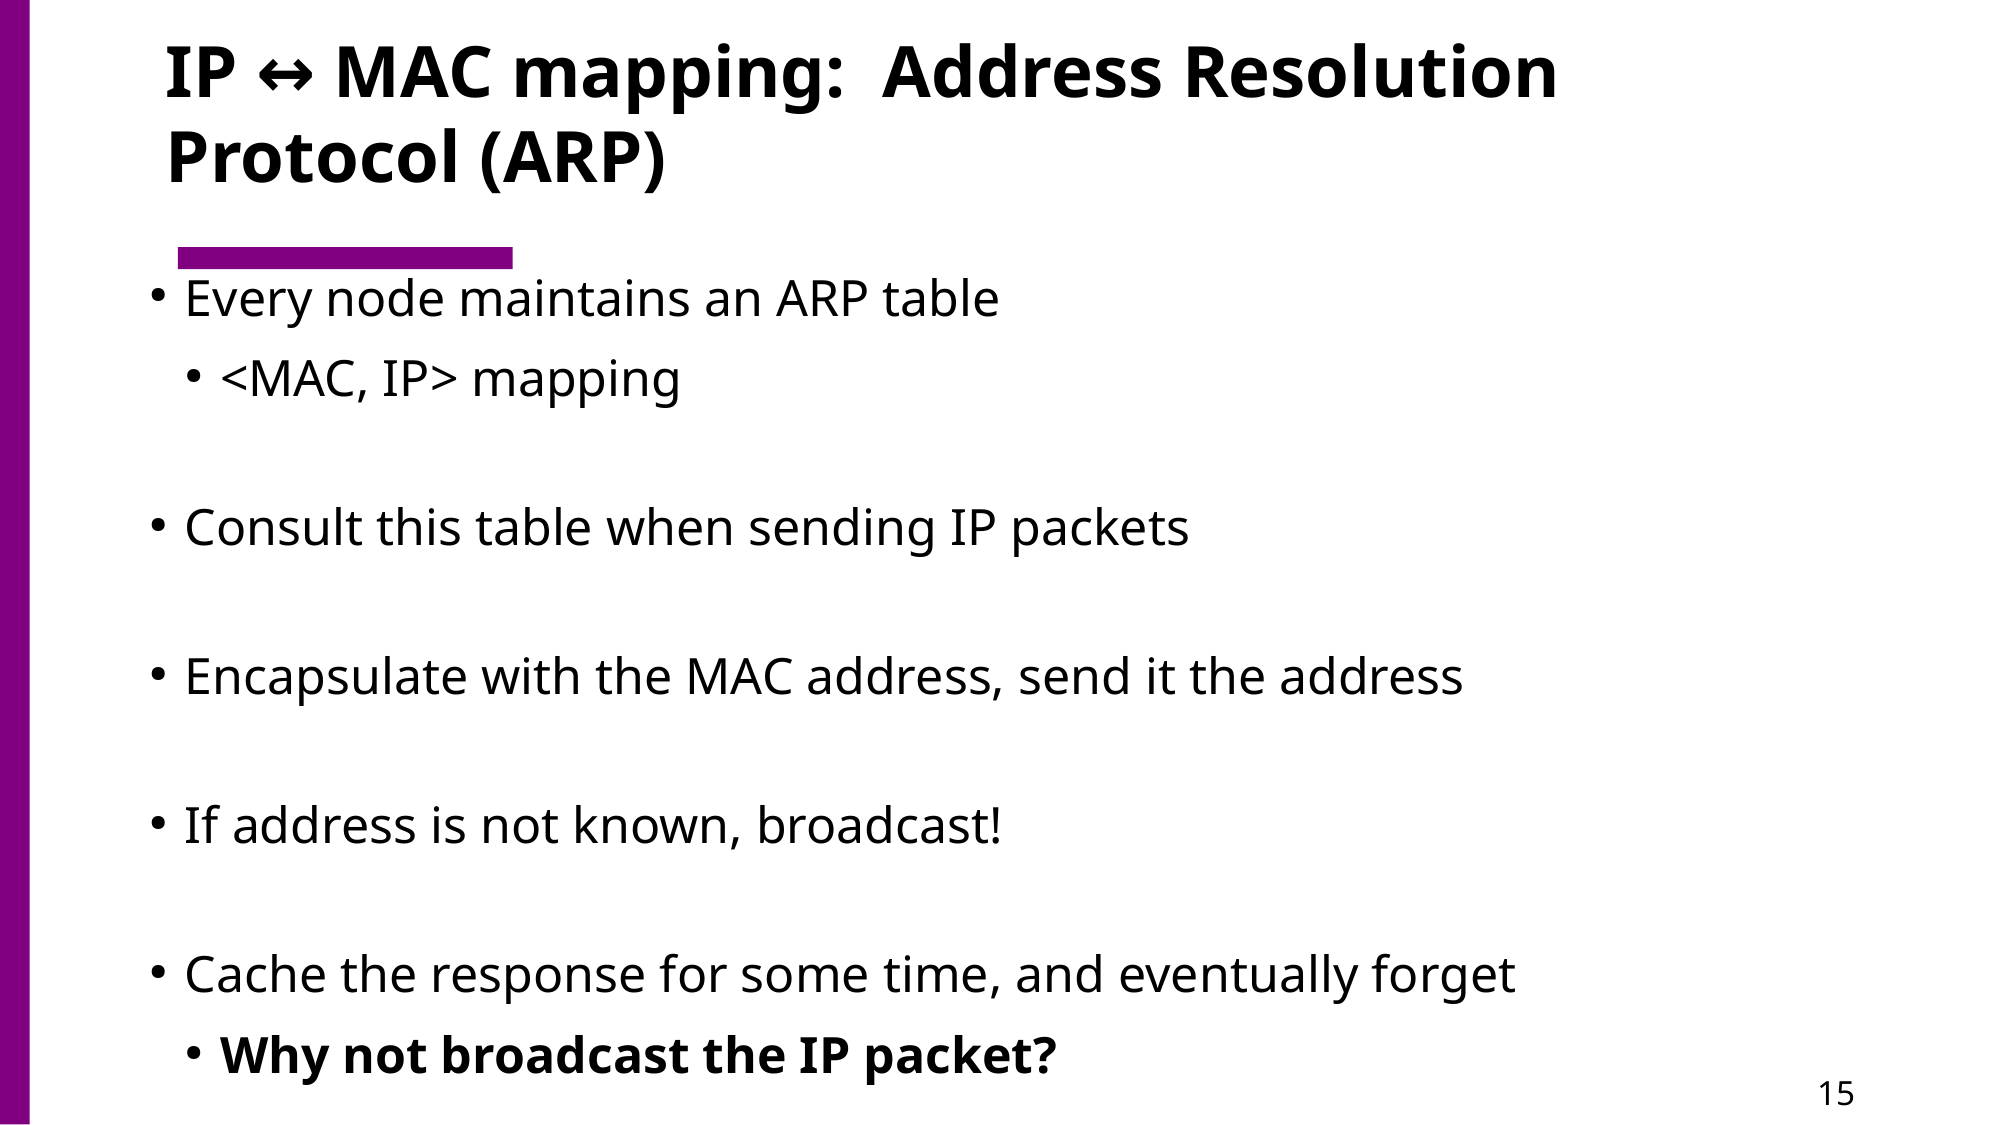

IP ↔ MAC mapping: Address Resolution Protocol (ARP)
Every node maintains an ARP table
<MAC, IP> mapping
Consult this table when sending IP packets
Encapsulate with the MAC address, send it the address
If address is not known, broadcast!
Cache the response for some time, and eventually forget
Why not broadcast the IP packet?